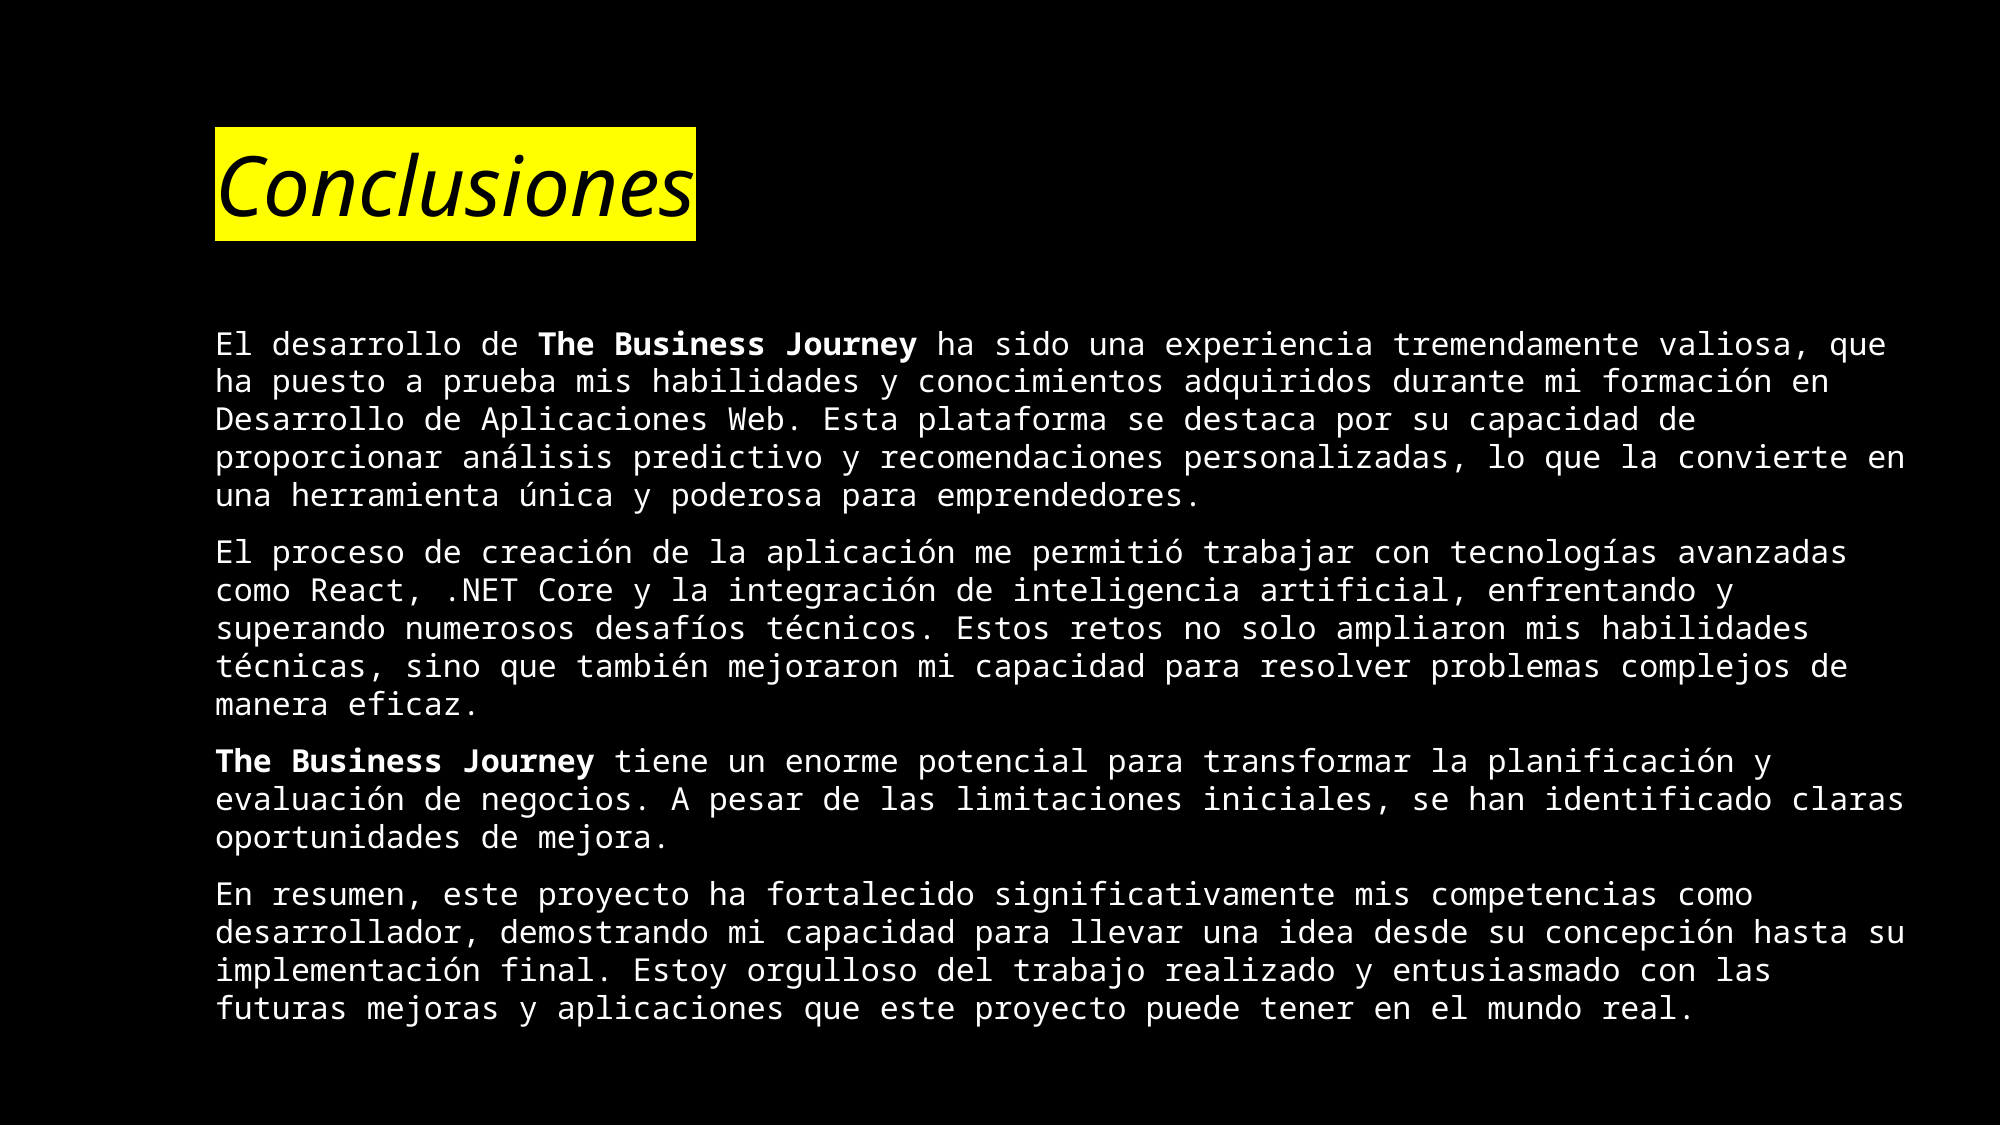

# Conclusiones
El desarrollo de The Business Journey ha sido una experiencia tremendamente valiosa, que ha puesto a prueba mis habilidades y conocimientos adquiridos durante mi formación en Desarrollo de Aplicaciones Web. Esta plataforma se destaca por su capacidad de proporcionar análisis predictivo y recomendaciones personalizadas, lo que la convierte en una herramienta única y poderosa para emprendedores.
El proceso de creación de la aplicación me permitió trabajar con tecnologías avanzadas como React, .NET Core y la integración de inteligencia artificial, enfrentando y superando numerosos desafíos técnicos. Estos retos no solo ampliaron mis habilidades técnicas, sino que también mejoraron mi capacidad para resolver problemas complejos de manera eficaz.
The Business Journey tiene un enorme potencial para transformar la planificación y evaluación de negocios. A pesar de las limitaciones iniciales, se han identificado claras oportunidades de mejora.
En resumen, este proyecto ha fortalecido significativamente mis competencias como desarrollador, demostrando mi capacidad para llevar una idea desde su concepción hasta su implementación final. Estoy orgulloso del trabajo realizado y entusiasmado con las futuras mejoras y aplicaciones que este proyecto puede tener en el mundo real.